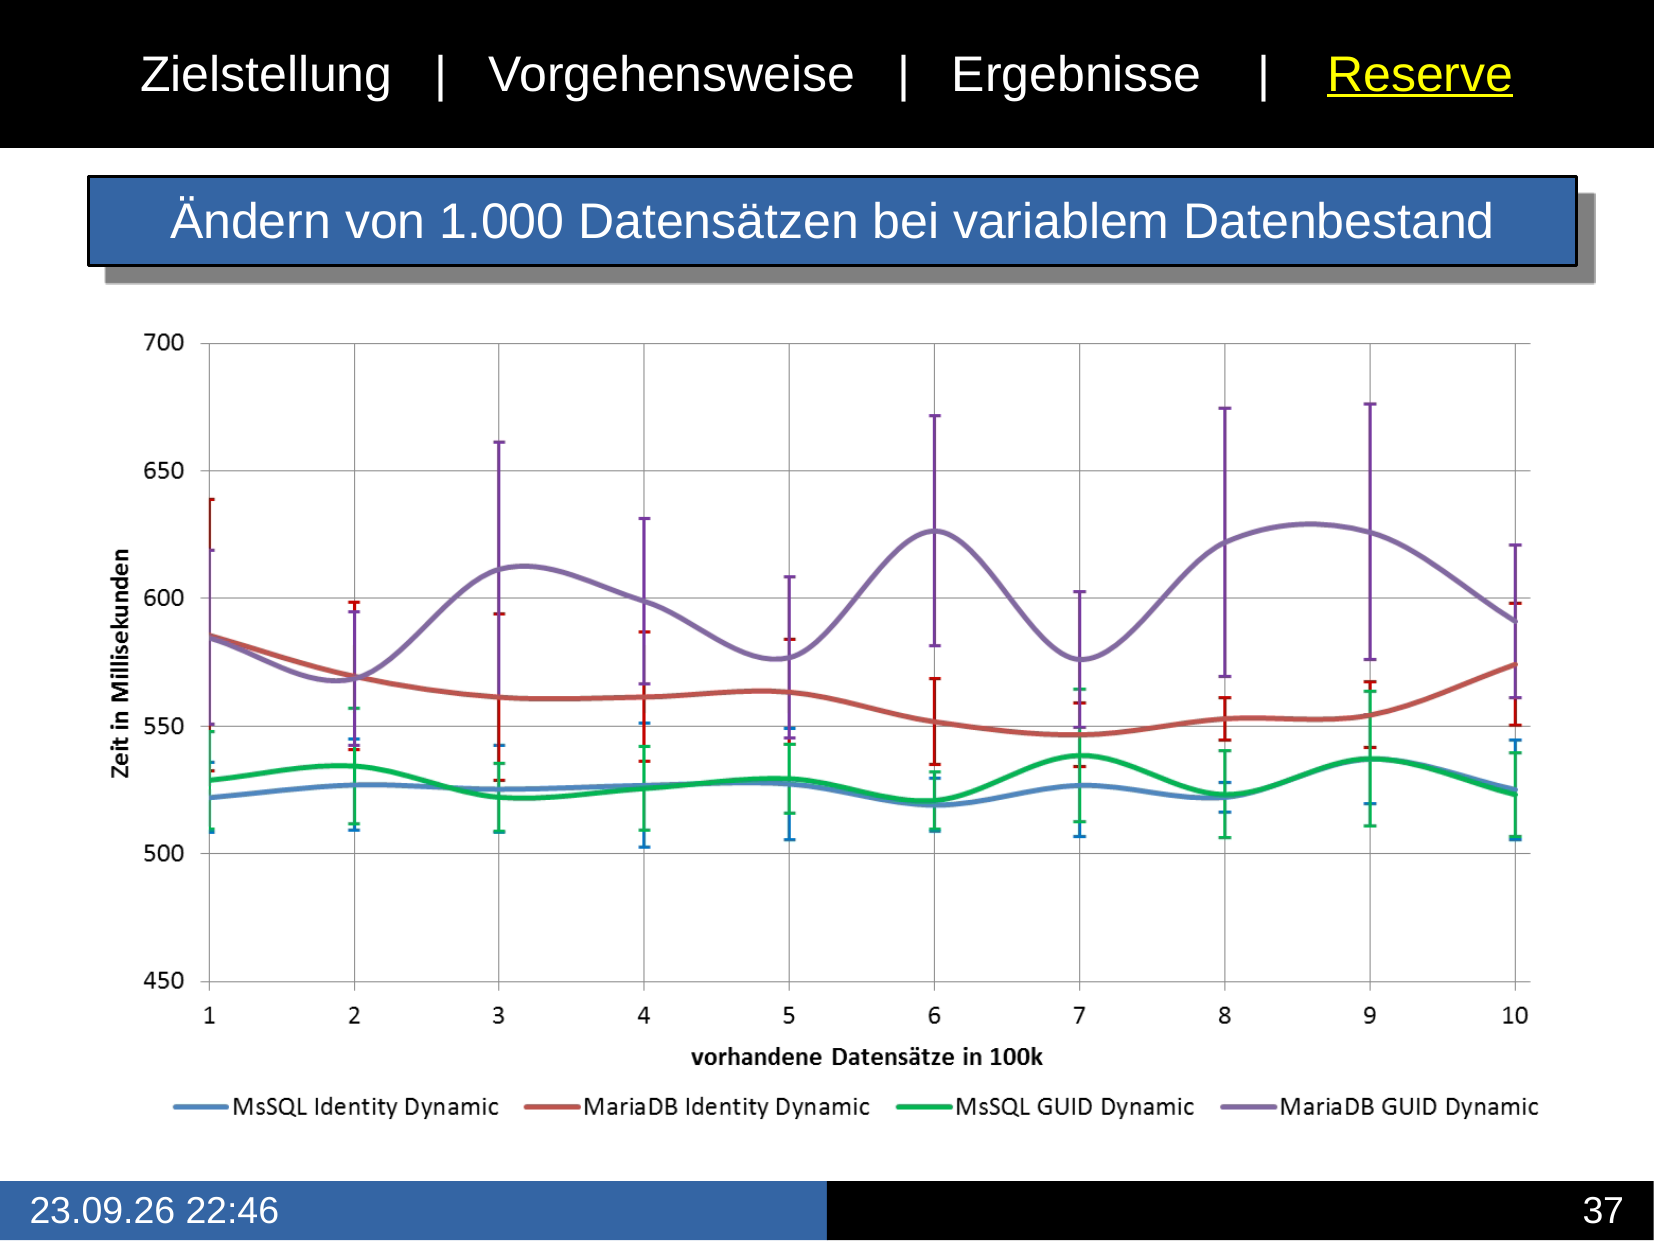

Zielstellung | Vorgehensweise | Ergebnisse | Reserve
# Ändern von 1.000 Datensätzen bei variablem Datenbestand
37